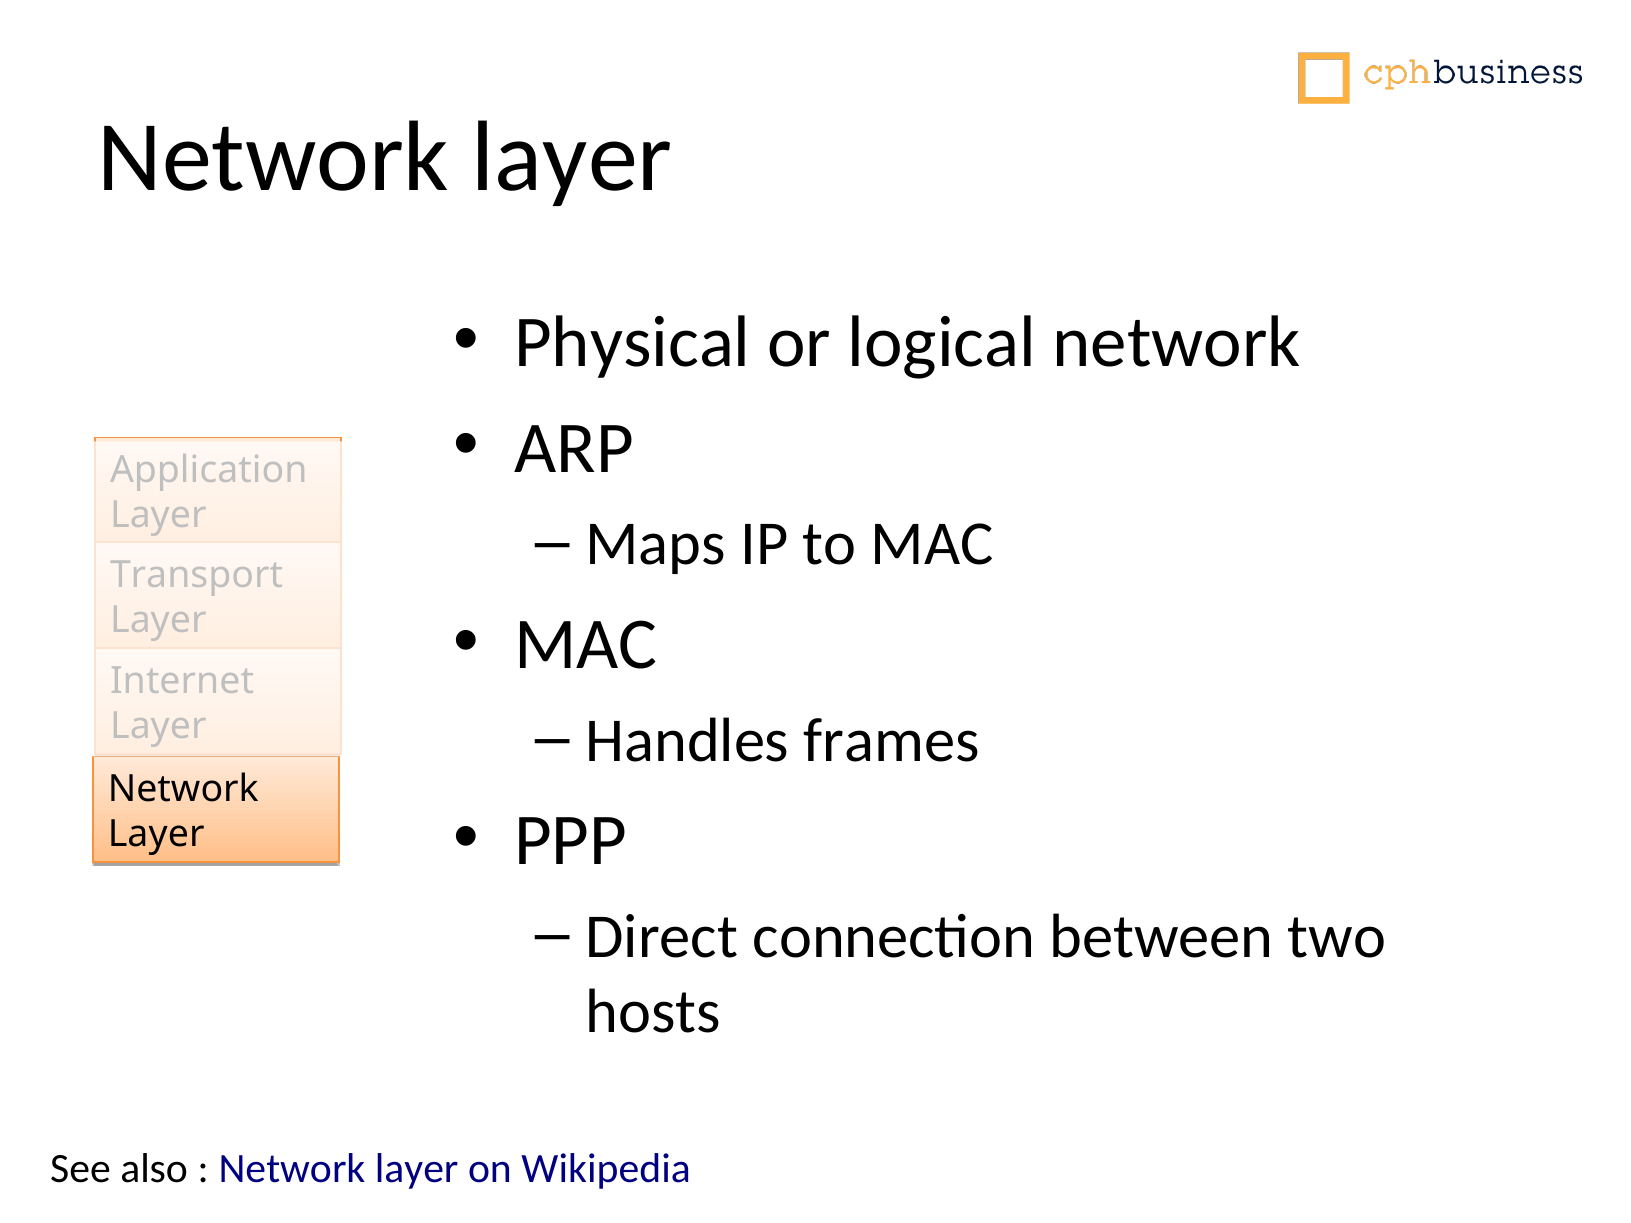

# Network layer
Physical or logical network
ARP
Maps IP to MAC
MAC
Handles frames
PPP
Direct connection between two hosts
Application Layer
Transport
Layer
Internet
Layer
Network Layer
See also : Network layer on Wikipedia